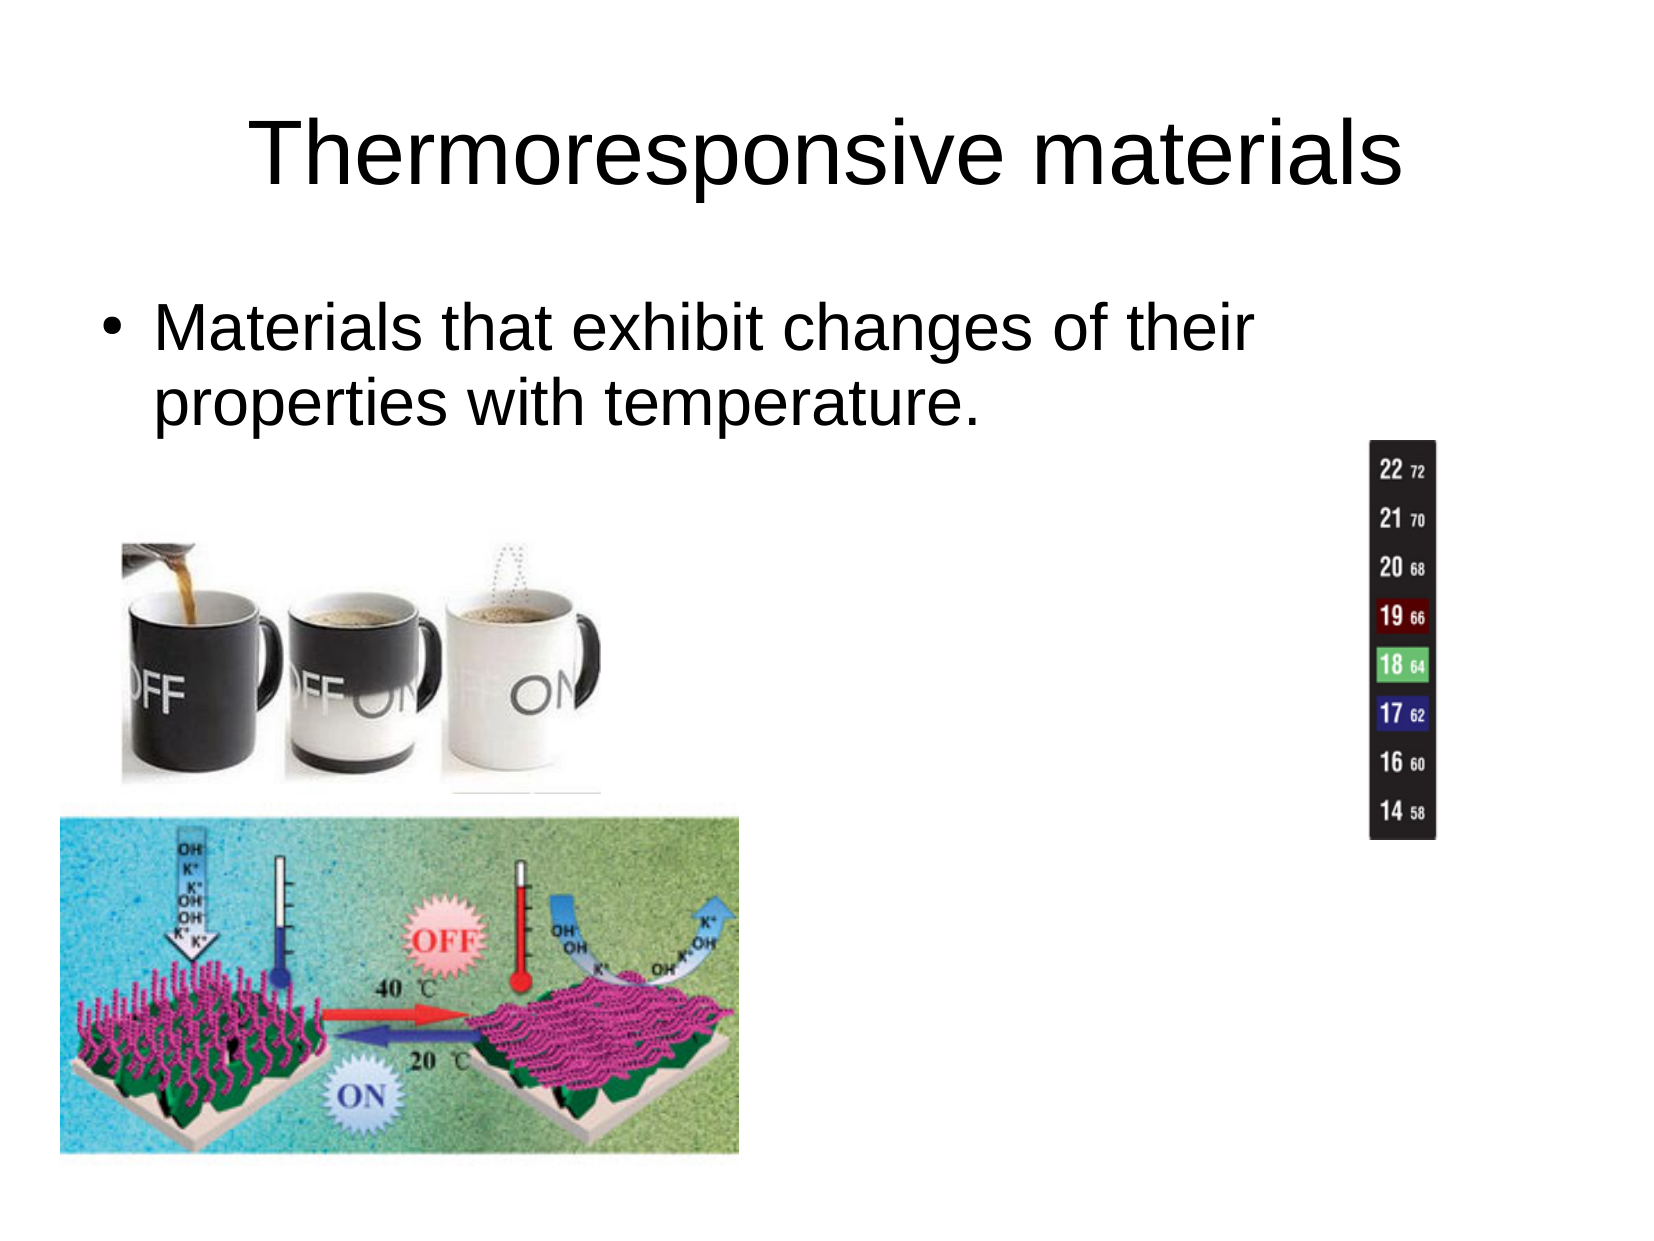

# Thermoresponsive materials
Materials that exhibit changes of their properties with temperature.